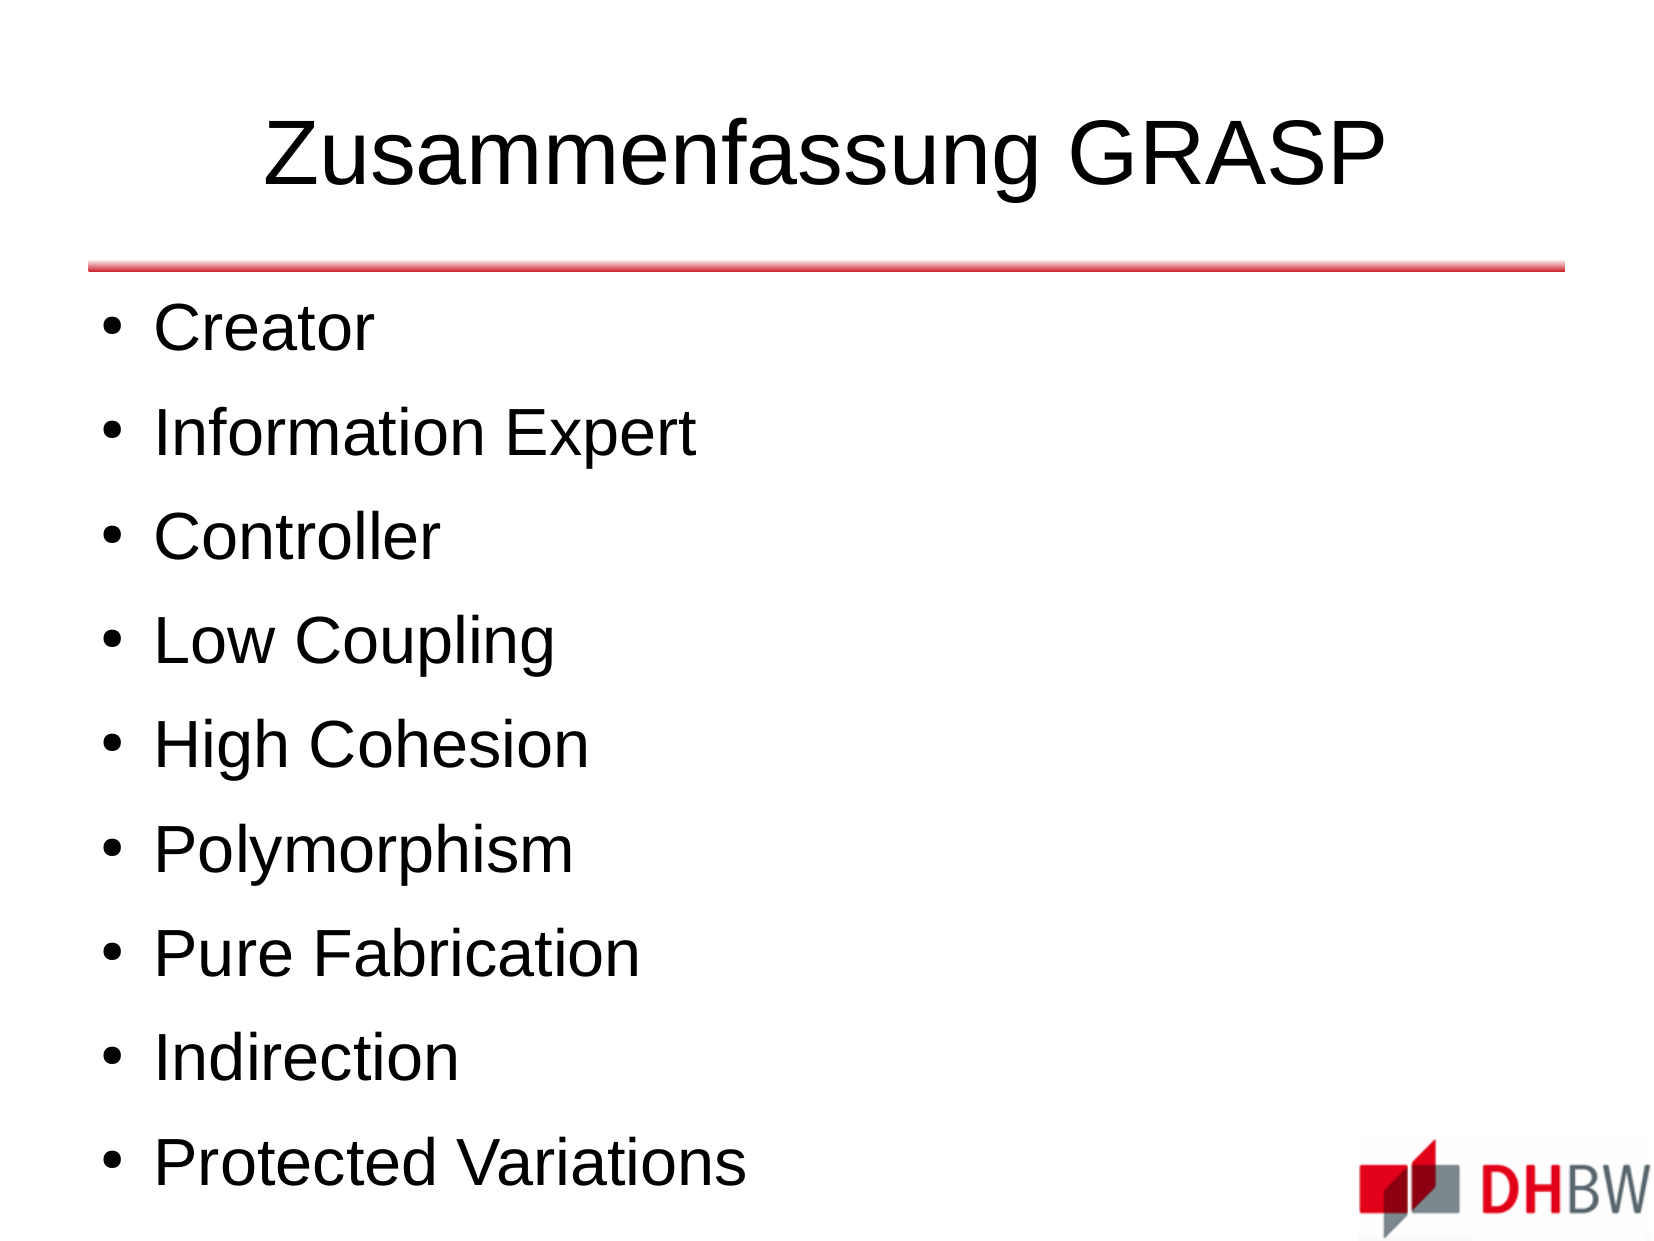

# Zusammenfassung GRASP
Creator
Information Expert
Controller
Low Coupling
High Cohesion
Polymorphism
Pure Fabrication
Indirection
Protected Variations